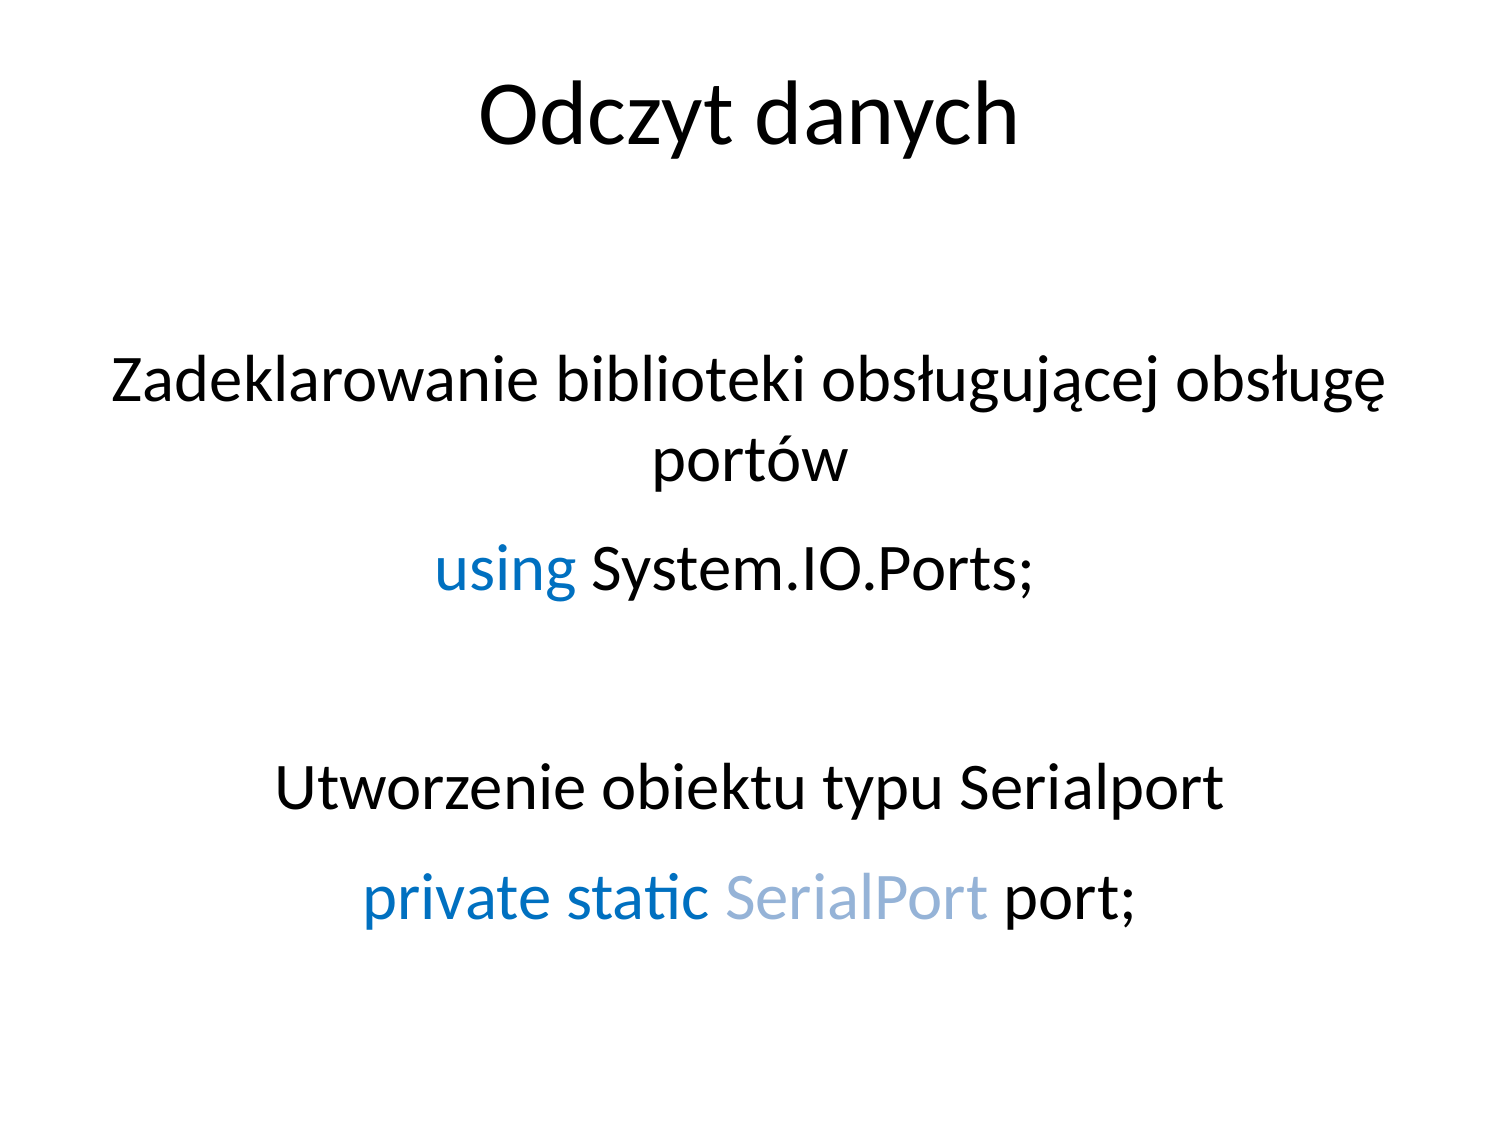

# Odczyt danych
Zadeklarowanie biblioteki obsługującej obsługę portów
using System.IO.Ports;
Utworzenie obiektu typu Serialport
private static SerialPort port;